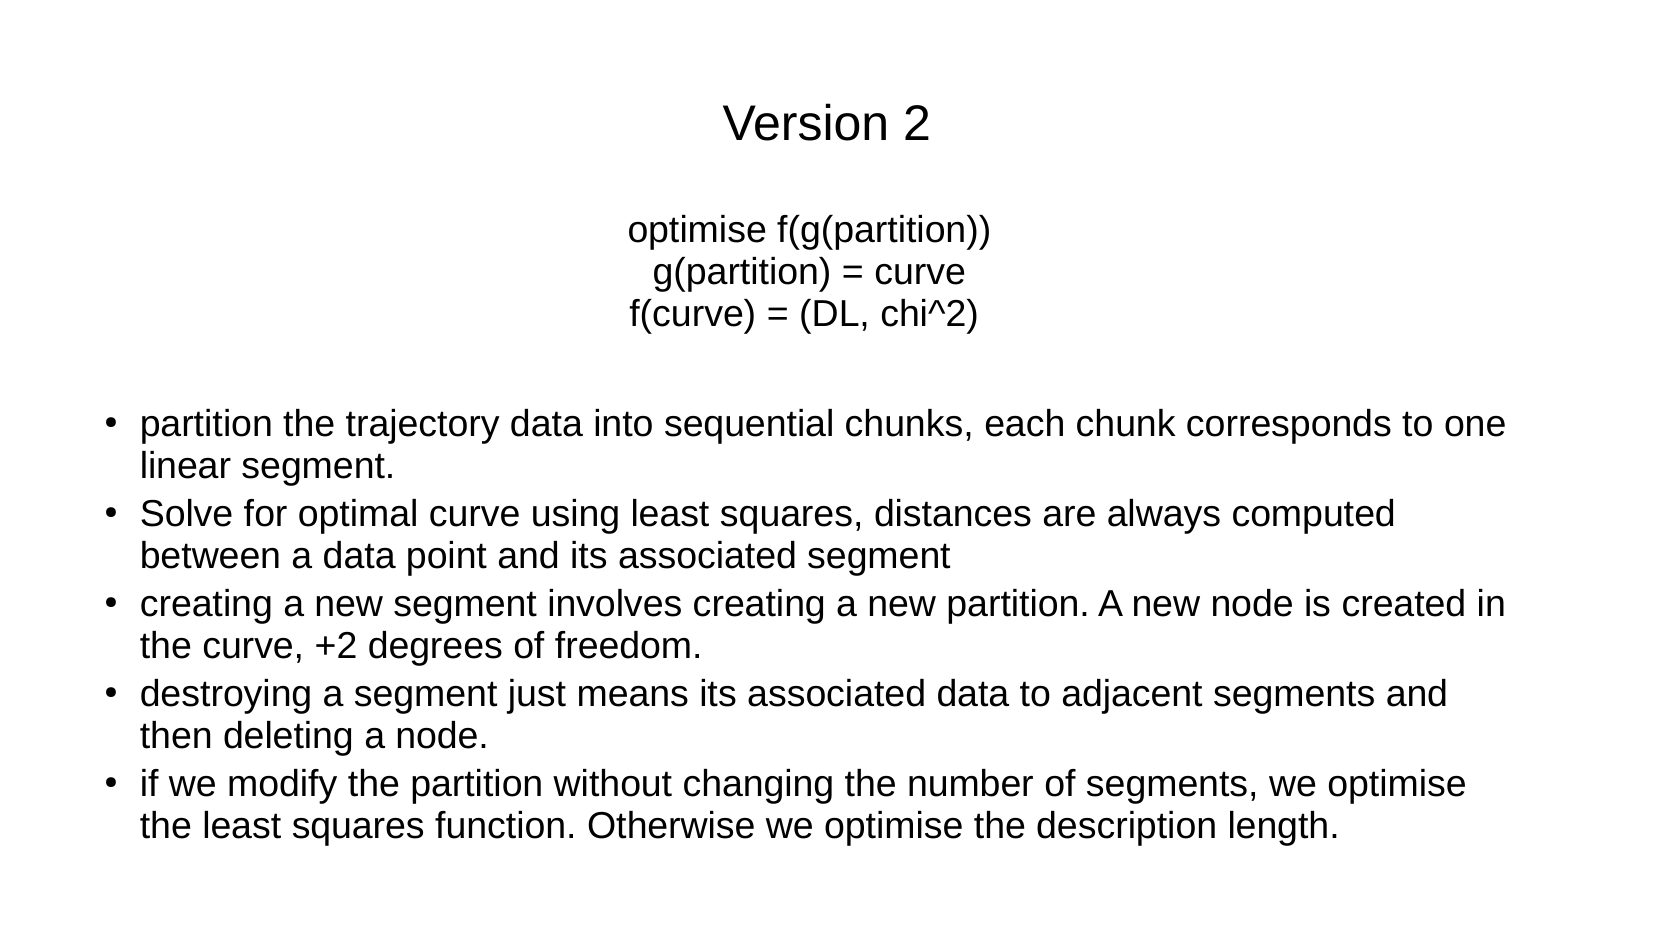

# Version 2
optimise f(g(partition))
g(partition) = curve
f(curve) = (DL, chi^2)
partition the trajectory data into sequential chunks, each chunk corresponds to one linear segment.
Solve for optimal curve using least squares, distances are always computed between a data point and its associated segment
creating a new segment involves creating a new partition. A new node is created in the curve, +2 degrees of freedom.
destroying a segment just means its associated data to adjacent segments and then deleting a node.
if we modify the partition without changing the number of segments, we optimise the least squares function. Otherwise we optimise the description length.